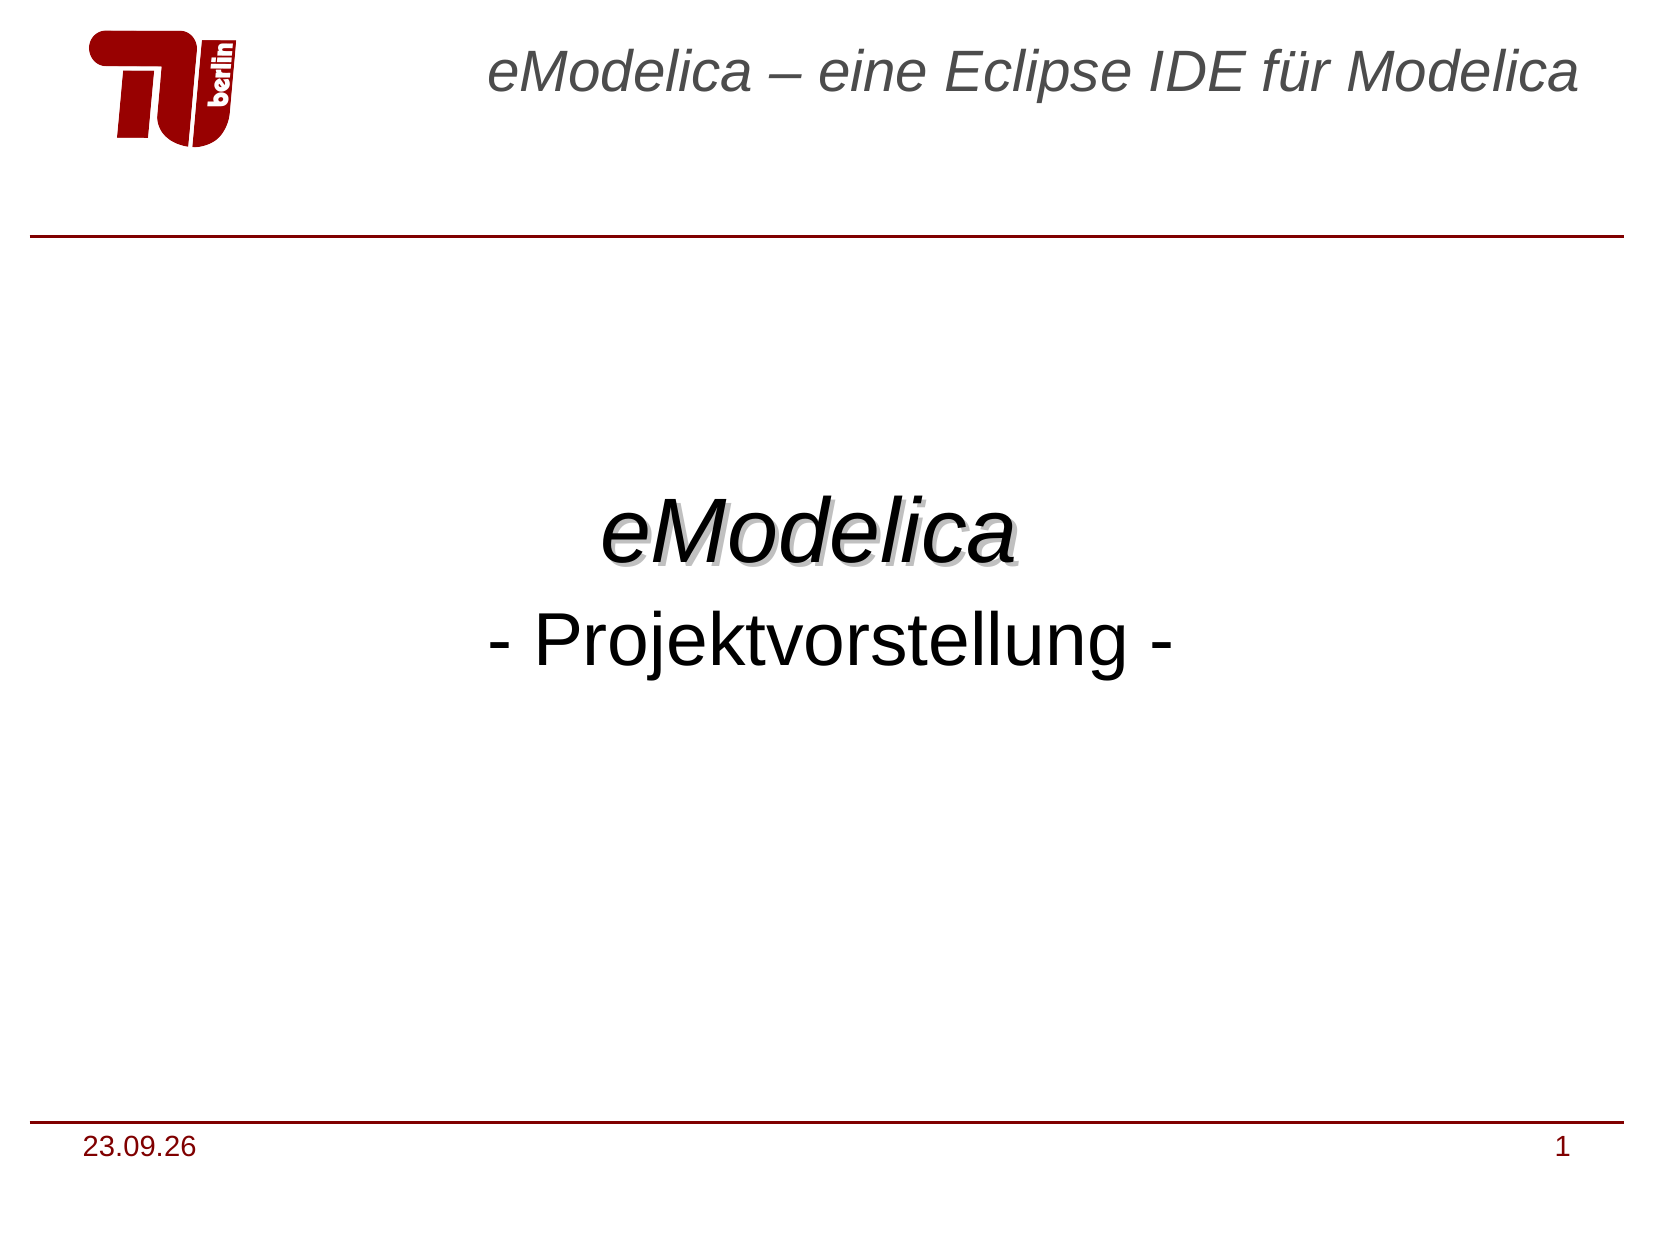

eModelica
- Projektvorstellung -
Christoph Höger
1